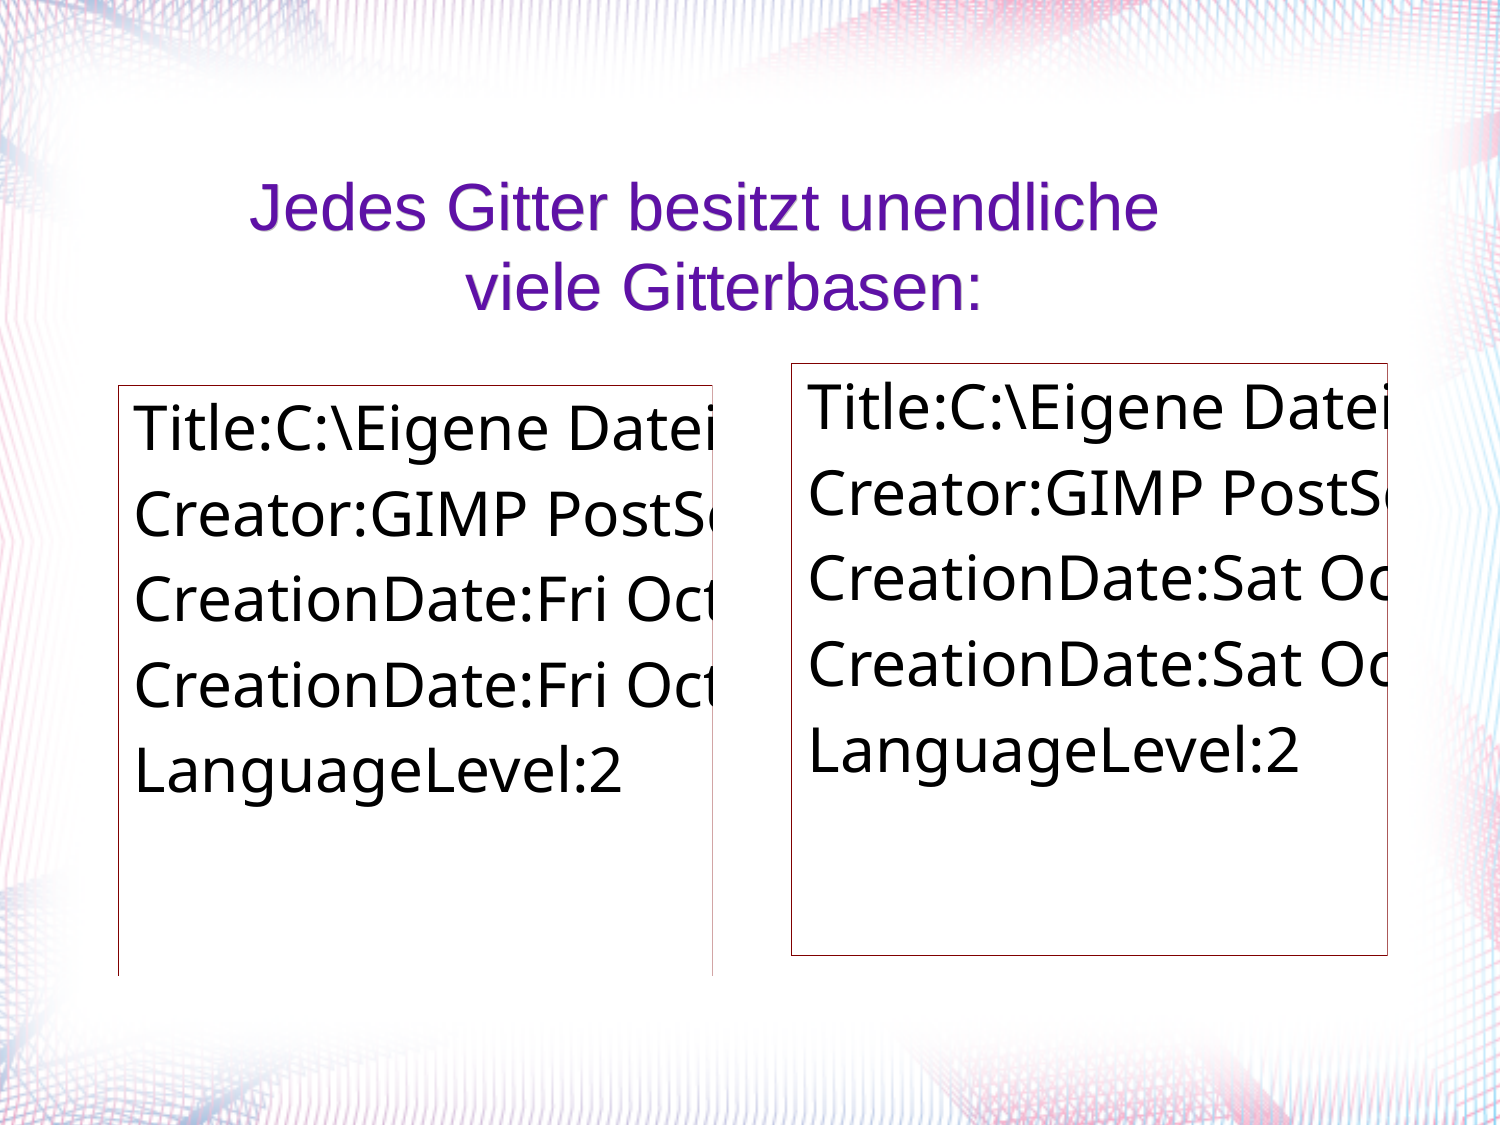

# Jedes Gitter besitzt unendliche viele Gitterbasen: